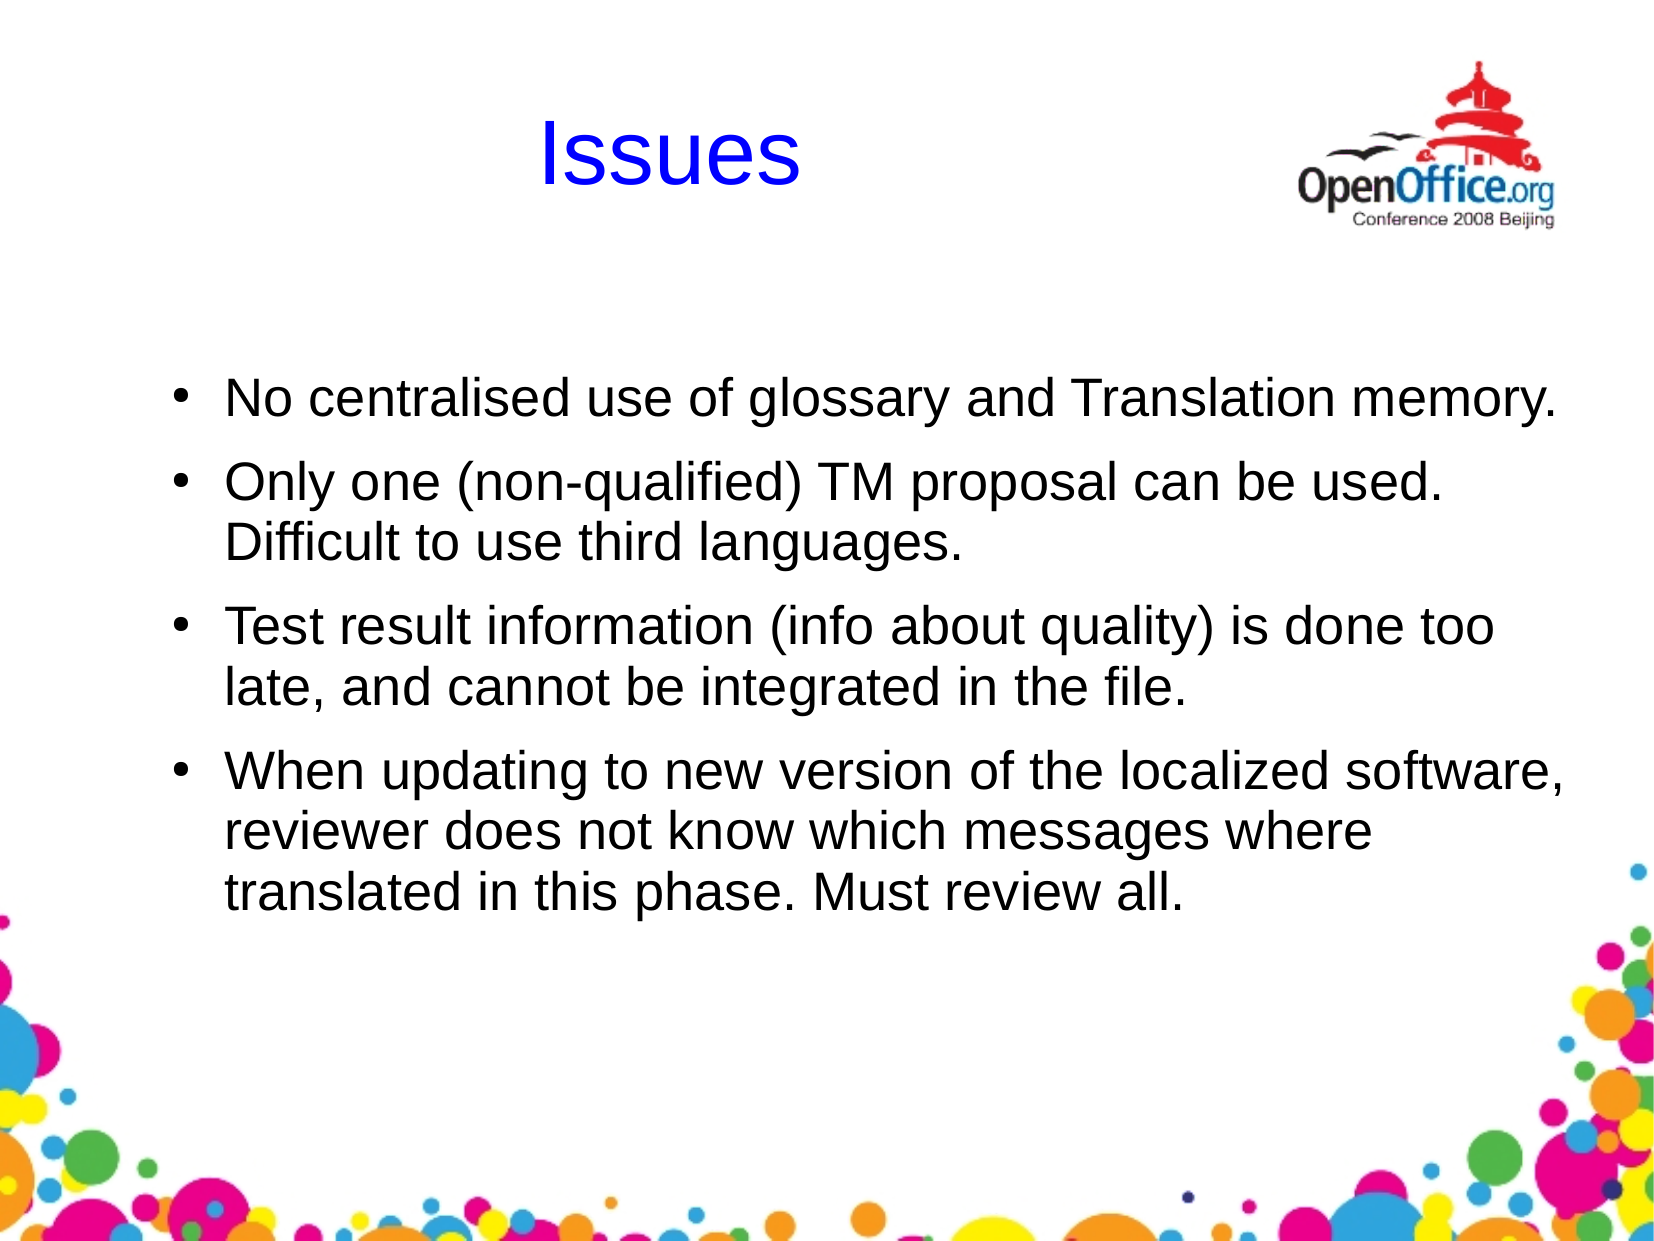

# Issues
No centralised use of glossary and Translation memory.
Only one (non-qualified) TM proposal can be used. Difficult to use third languages.
Test result information (info about quality) is done too late, and cannot be integrated in the file.
When updating to new version of the localized software, reviewer does not know which messages where translated in this phase. Must review all.